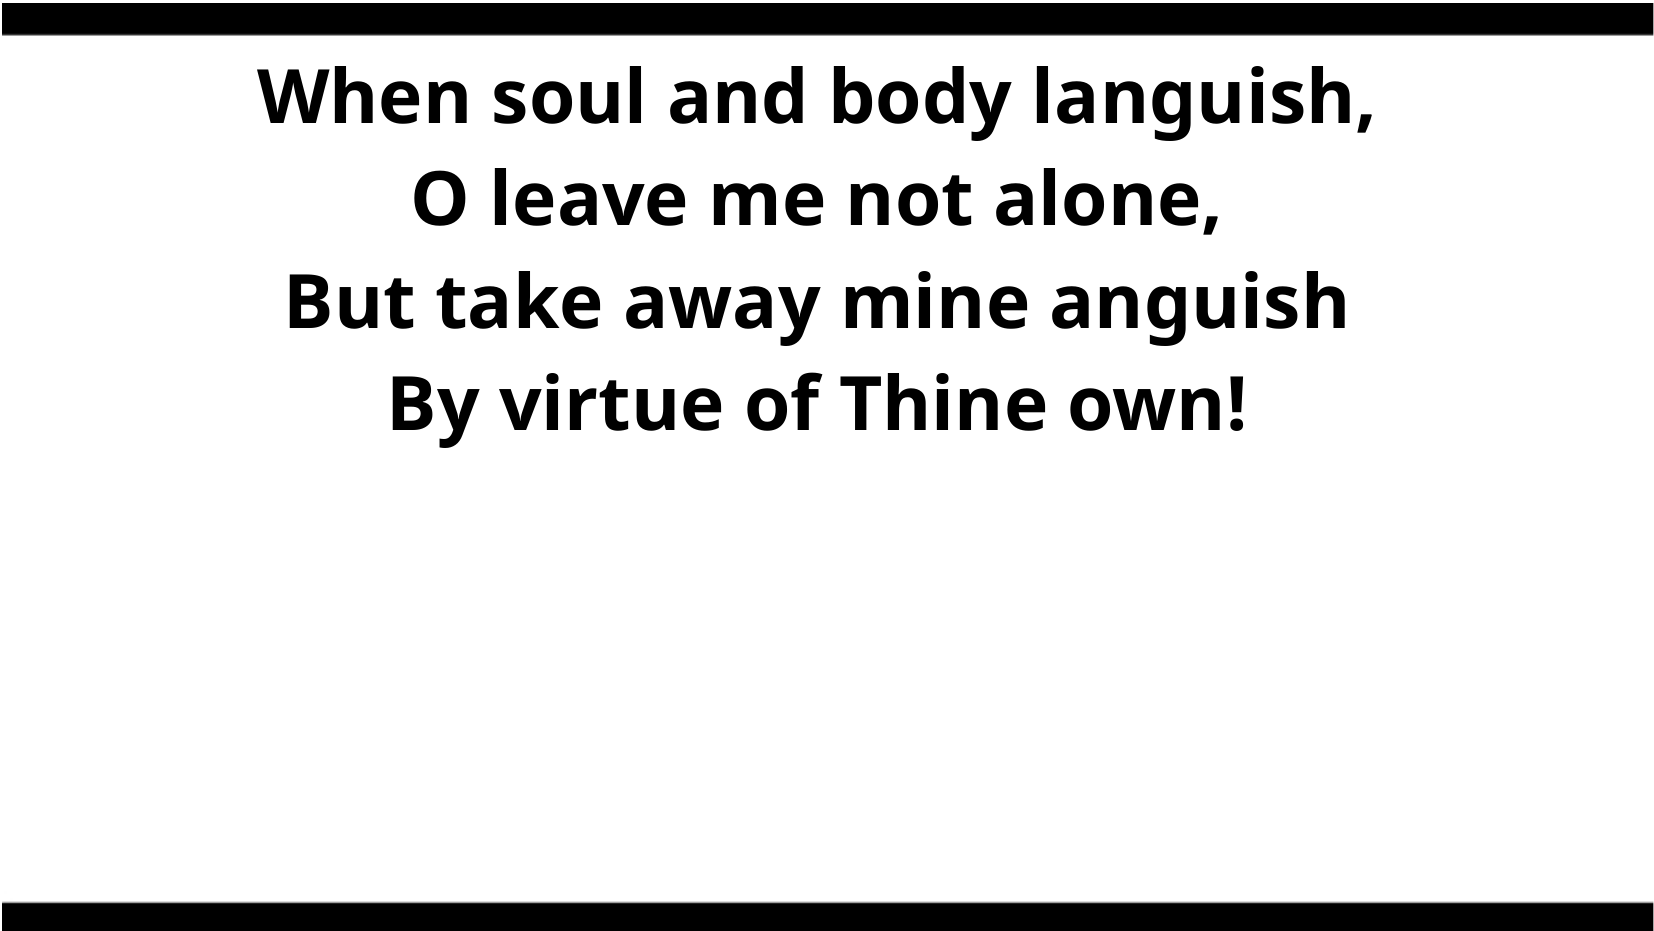

When soul and body languish,
O leave me not alone,
But take away mine anguish
By virtue of Thine own!